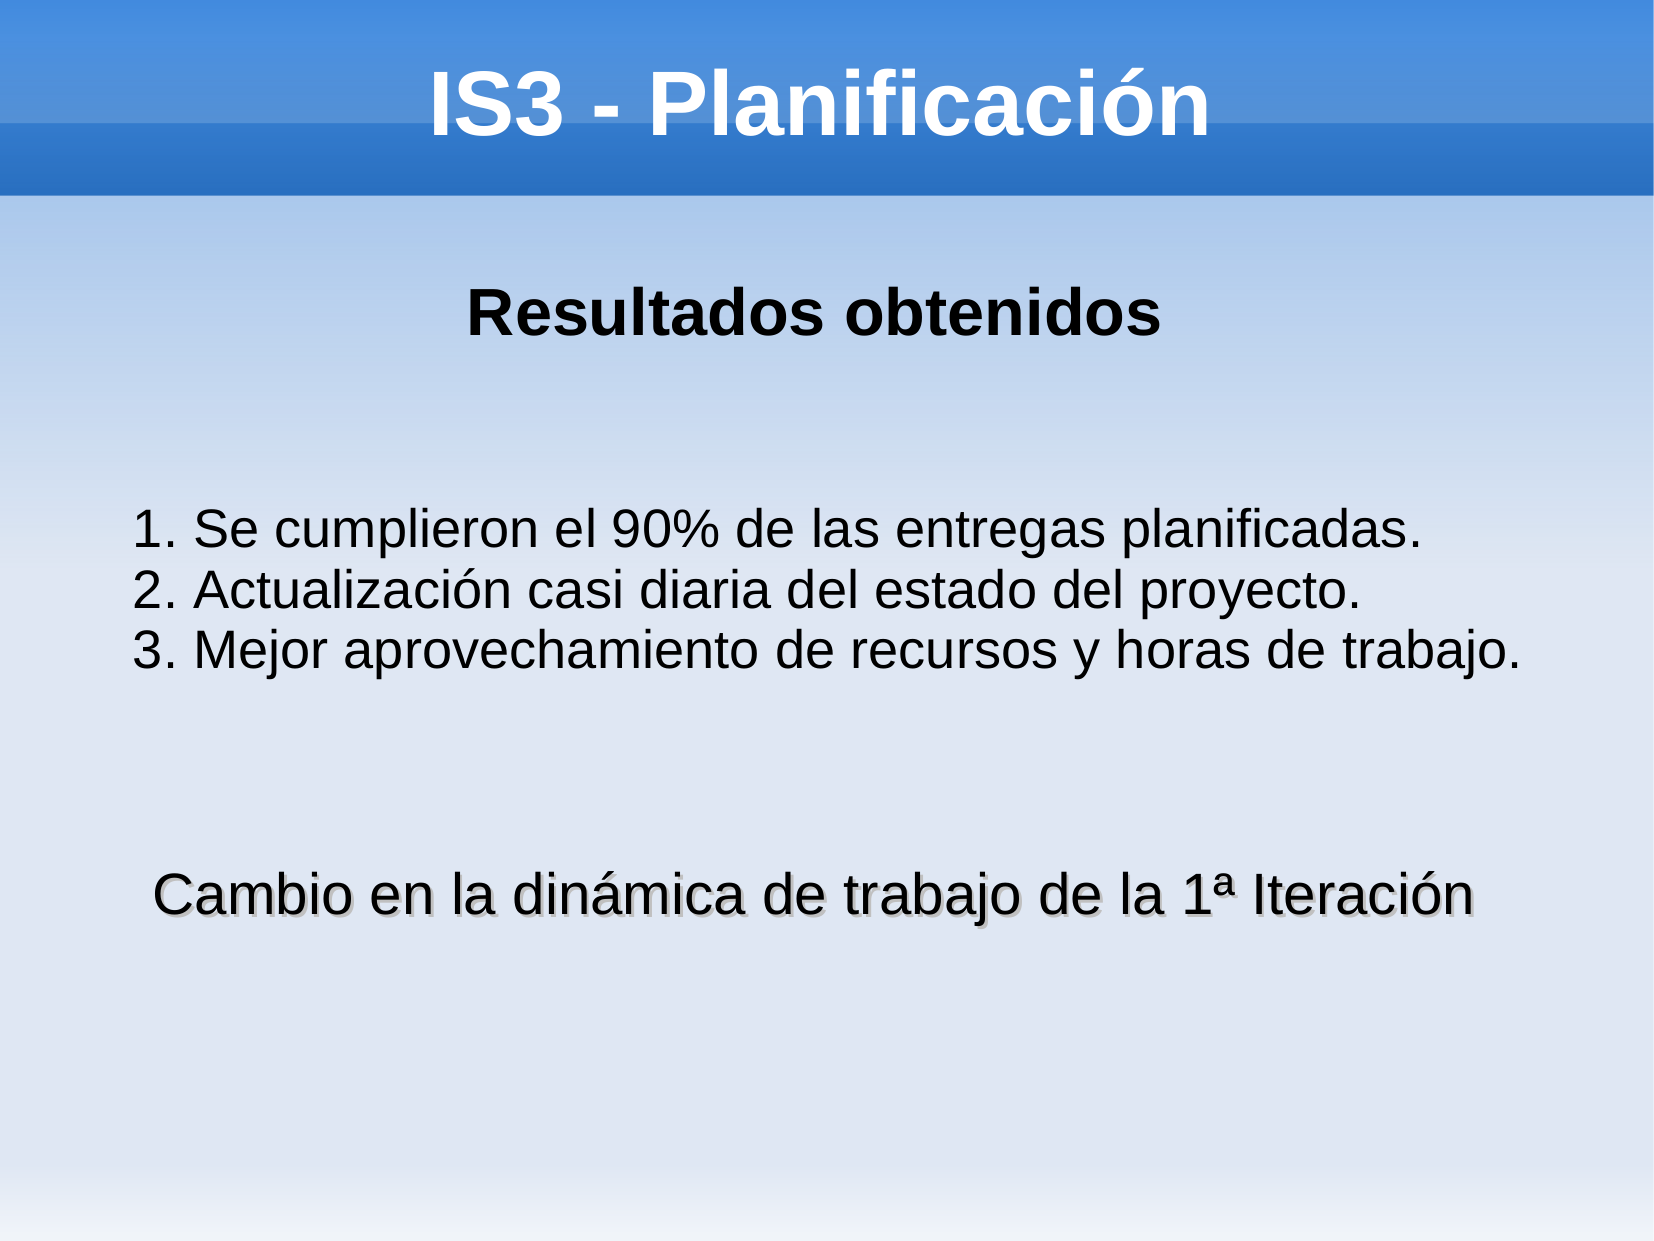

# IS3 - Planificación
Resultados obtenidos
	1. Se cumplieron el 90% de las entregas planificadas.
	2. Actualización casi diaria del estado del proyecto.
	3. Mejor aprovechamiento de recursos y horas de trabajo.
Cambio en la dinámica de trabajo de la 1ª Iteración